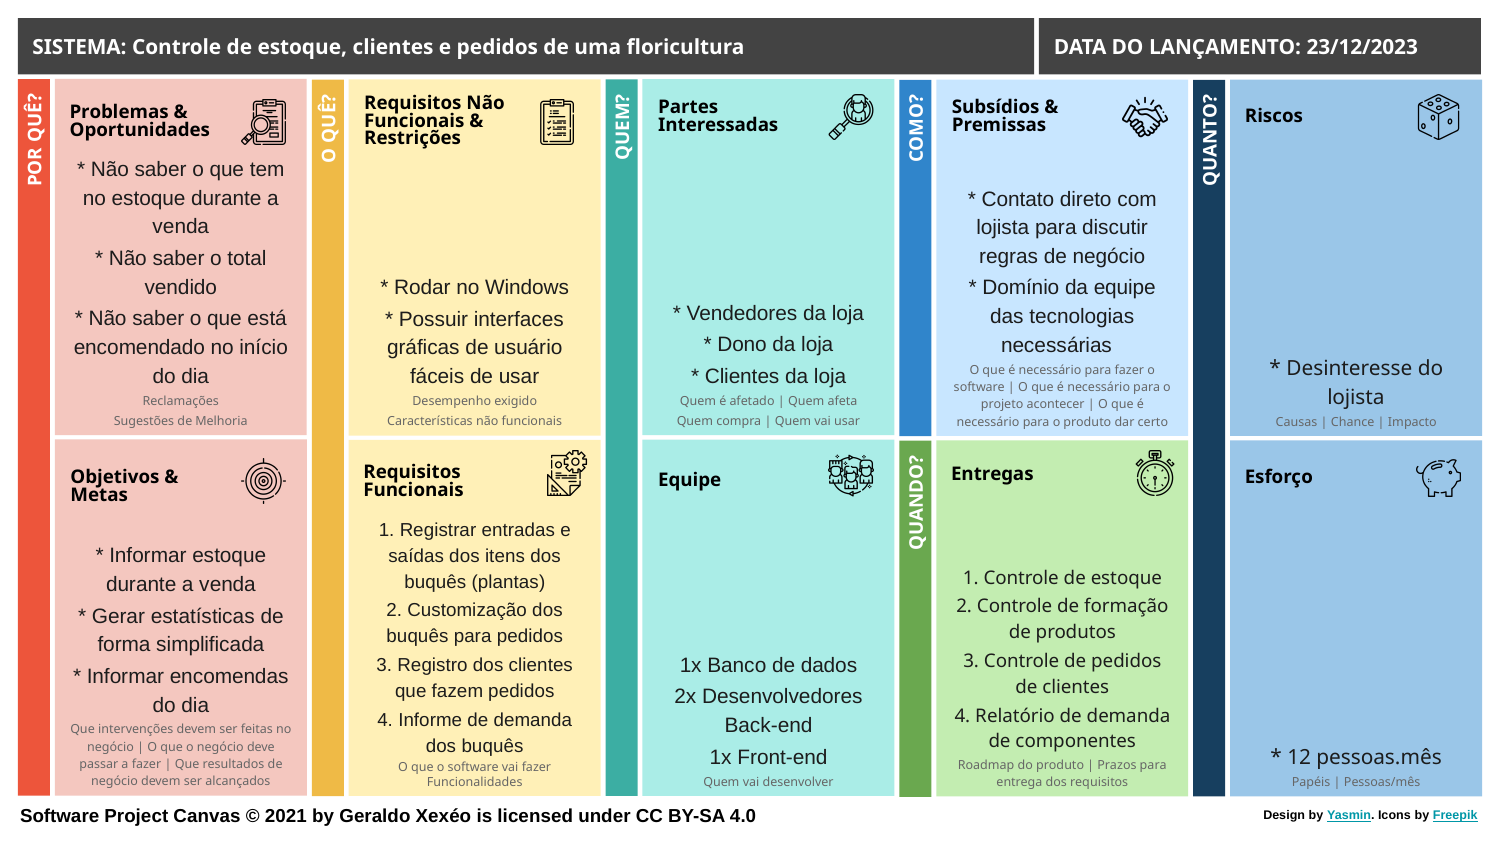

SISTEMA: Controle de estoque, clientes e pedidos de uma floricultura
DATA DO LANÇAMENTO: 23/12/2023
* Não saber o que tem no estoque durante a venda
* Não saber o total vendido
* Não saber o que está encomendado no início do dia
Reclamações
Sugestões de Melhoria
* Vendedores da loja
* Dono da loja
* Clientes da loja
Quem é afetado | Quem afeta
Quem compra | Quem vai usar
* Rodar no Windows
* Possuir interfaces gráficas de usuário fáceis de usar
Desempenho exigido
Características não funcionais
* Contato direto com lojista para discutir regras de negócio
* Domínio da equipe das tecnologias necessárias
O que é necessário para fazer o software | O que é necessário para o projeto acontecer | O que é necessário para o produto dar certo
* Desinteresse do lojista
Causas | Chance | Impacto
Requisitos Não Funcionais &
Restrições
Partes
Interessadas
Subsídios &
Premissas
Problemas & Oportunidades
Riscos
COMO?
POR QUÊ?
QUEM?
O QUÊ?
QUANTO?
* Informar estoque durante a venda
* Gerar estatísticas de forma simplificada
* Informar encomendas do dia
Que intervenções devem ser feitas no negócio | O que o negócio deve passar a fazer | Que resultados de negócio devem ser alcançados
1x Banco de dados
2x Desenvolvedores Back-end
1x Front-end
Quem vai desenvolver
1. Registrar entradas e saídas dos itens dos buquês (plantas)
2. Customização dos buquês para pedidos
3. Registro dos clientes que fazem pedidos
4. Informe de demanda dos buquês
O que o software vai fazer Funcionalidades
1. Controle de estoque
2. Controle de formação de produtos
3. Controle de pedidos de clientes
4. Relatório de demanda de componentes
Roadmap do produto | Prazos para entrega dos requisitos
* 12 pessoas.mês
Papéis | Pessoas/mês
Requisitos
Funcionais
Entregas
Esforço
Objetivos &
Metas
Equipe
QUANDO?
Design by Yasmin. Icons by Freepik
Software Project Canvas © 2021 by Geraldo Xexéo is licensed under CC BY-SA 4.0